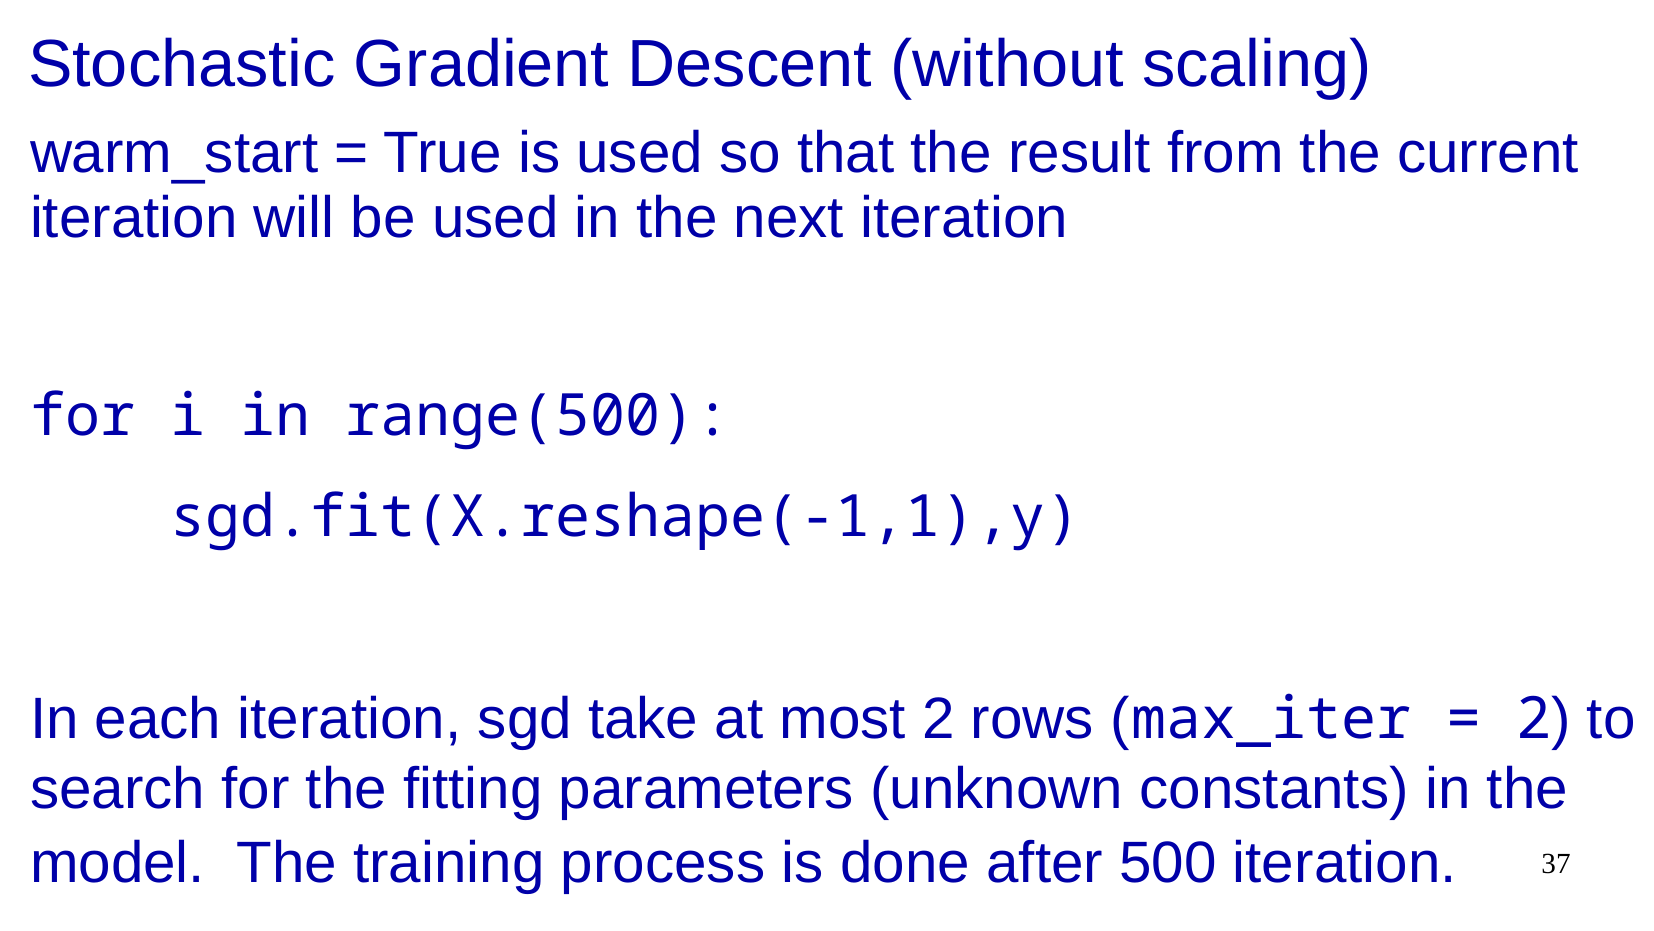

# Stochastic Gradient Descent (without scaling)
warm_start = True is used so that the result from the current iteration will be used in the next iteration
for i in range(500):
 sgd.fit(X.reshape(-1,1),y)
In each iteration, sgd take at most 2 rows (max_iter = 2) to search for the fitting parameters (unknown constants) in the model. The training process is done after 500 iteration.
37